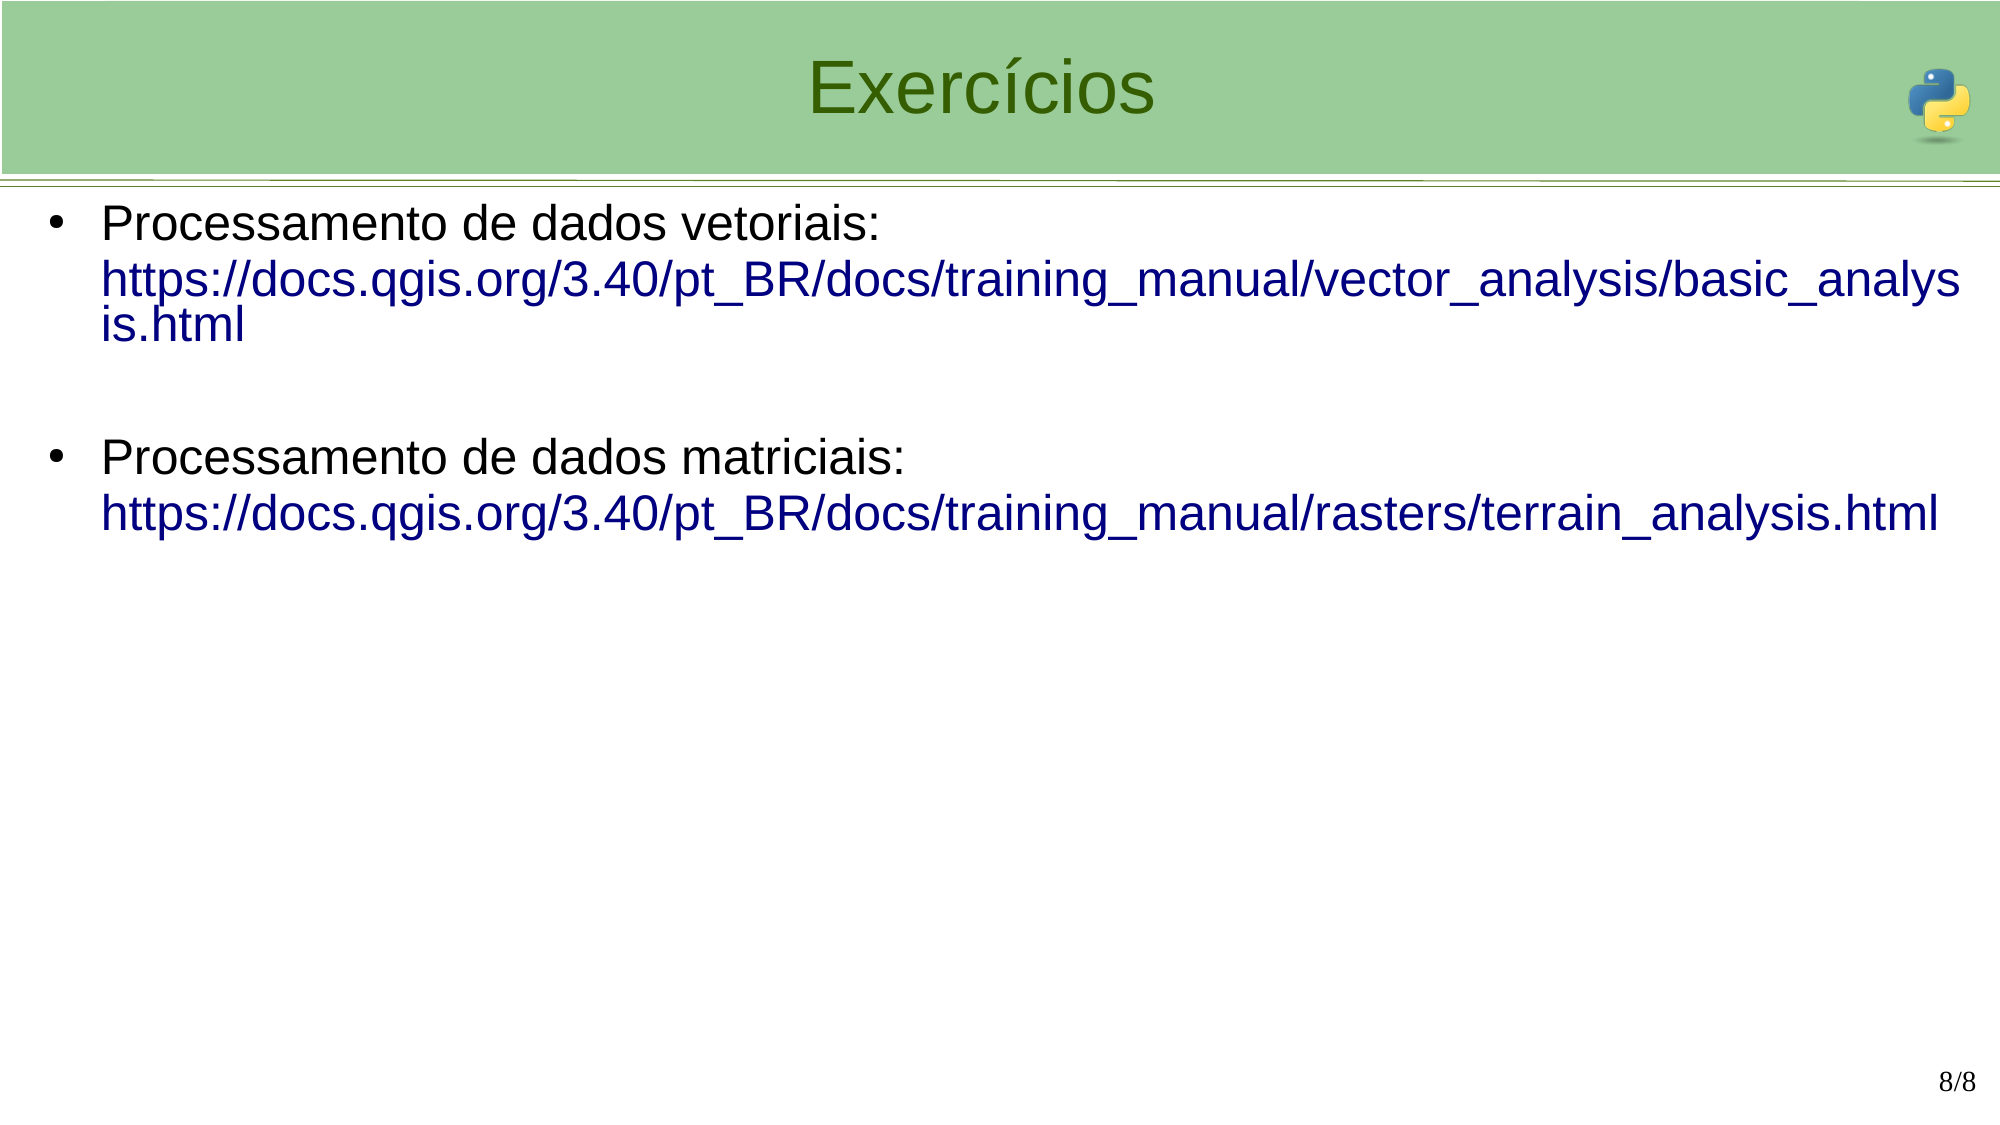

# Exercícios
Processamento de dados vetoriais:https://docs.qgis.org/3.40/pt_BR/docs/training_manual/vector_analysis/basic_analysis.html
Processamento de dados matriciais:https://docs.qgis.org/3.40/pt_BR/docs/training_manual/rasters/terrain_analysis.html
8